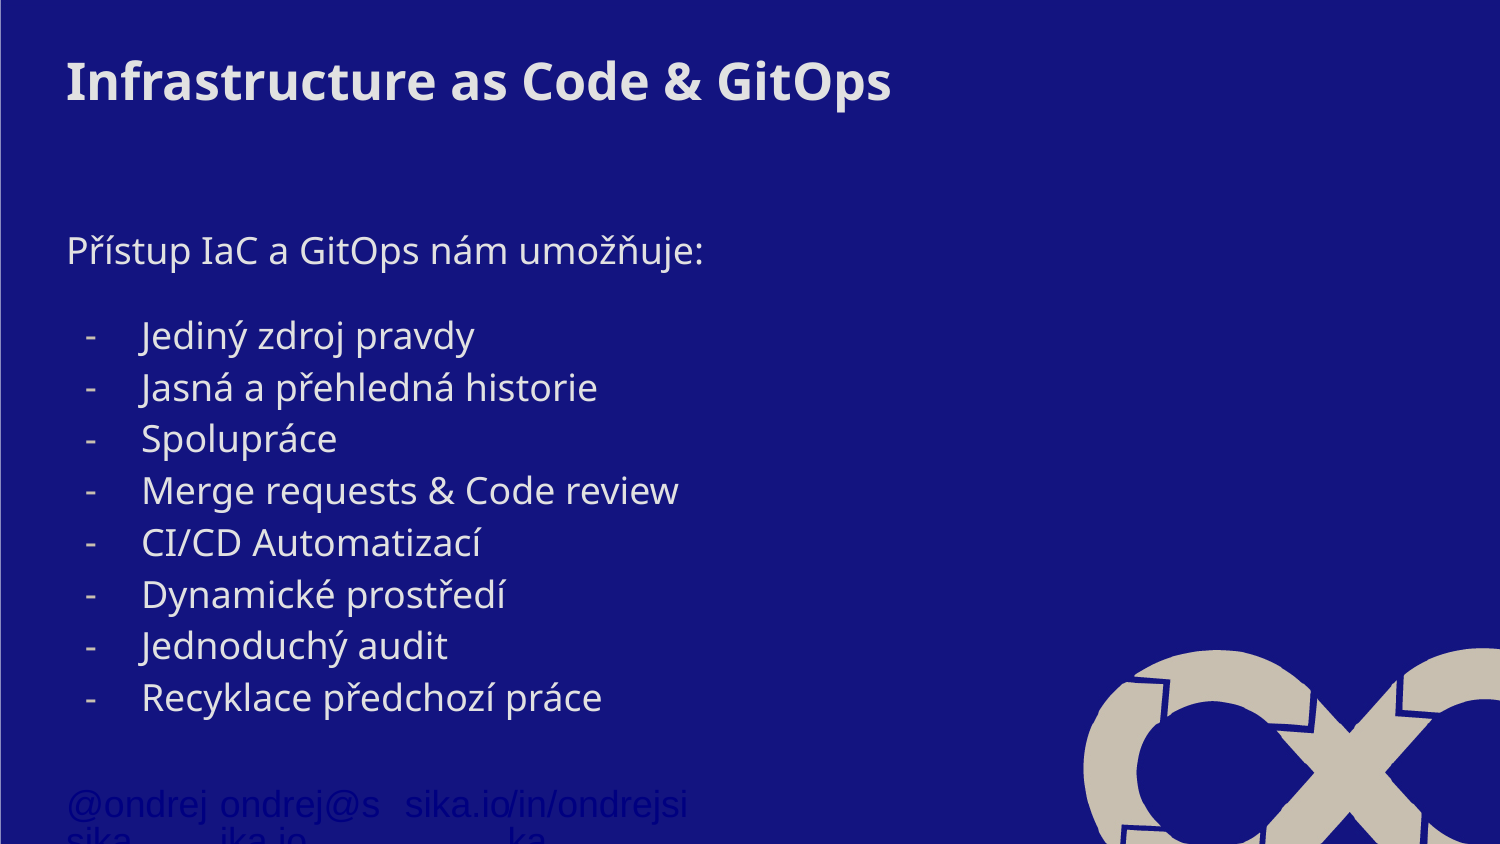

# Infrastructure as Code & GitOps
Přístup IaC a GitOps nám umožňuje:
Jediný zdroj pravdy
Jasná a přehledná historie
Spolupráce
Merge requests & Code review
CI/CD Automatizací
Dynamické prostředí
Jednoduchý audit
Recyklace předchozí práce